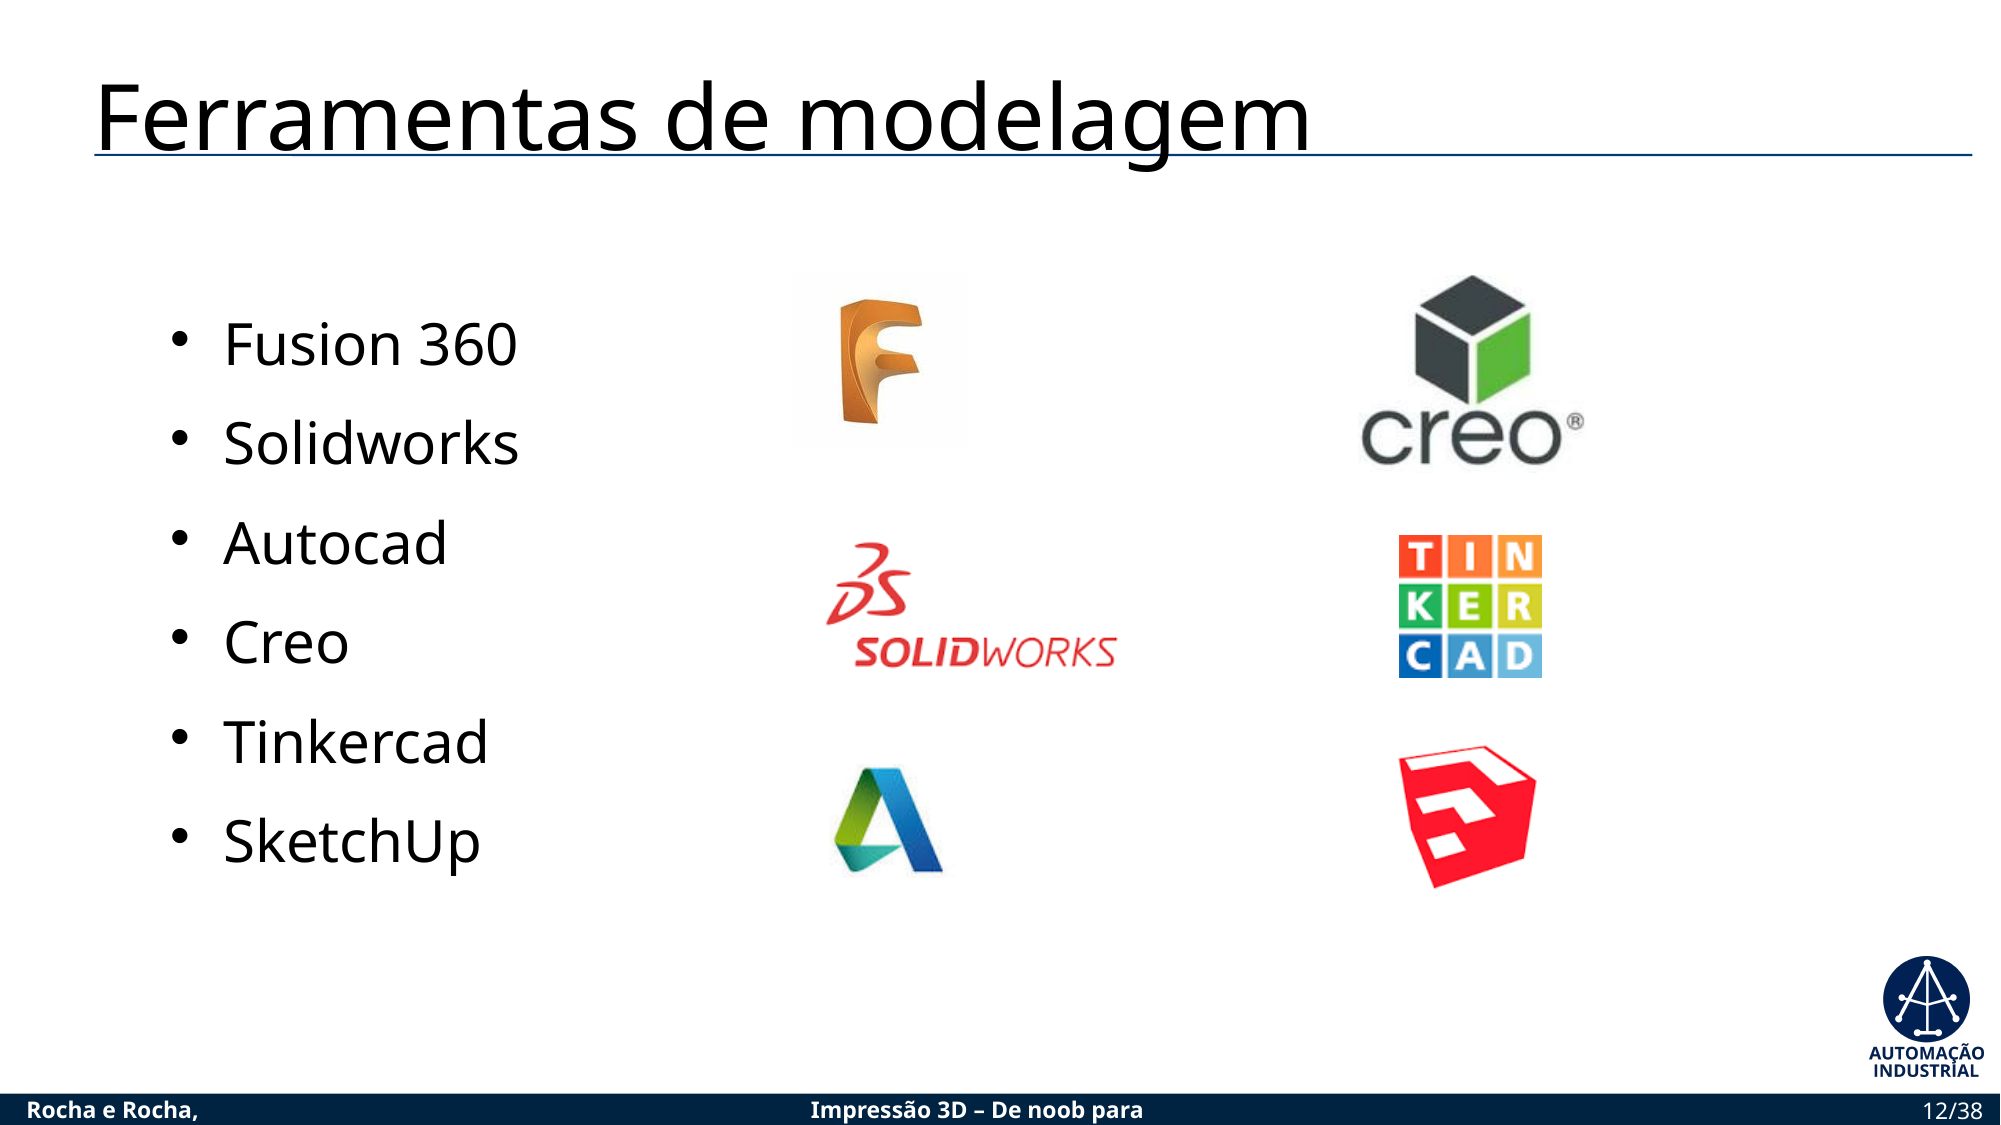

Ferramentas de modelagem
Fusion 360
Solidworks
Autocad
Creo
Tinkercad
SketchUp